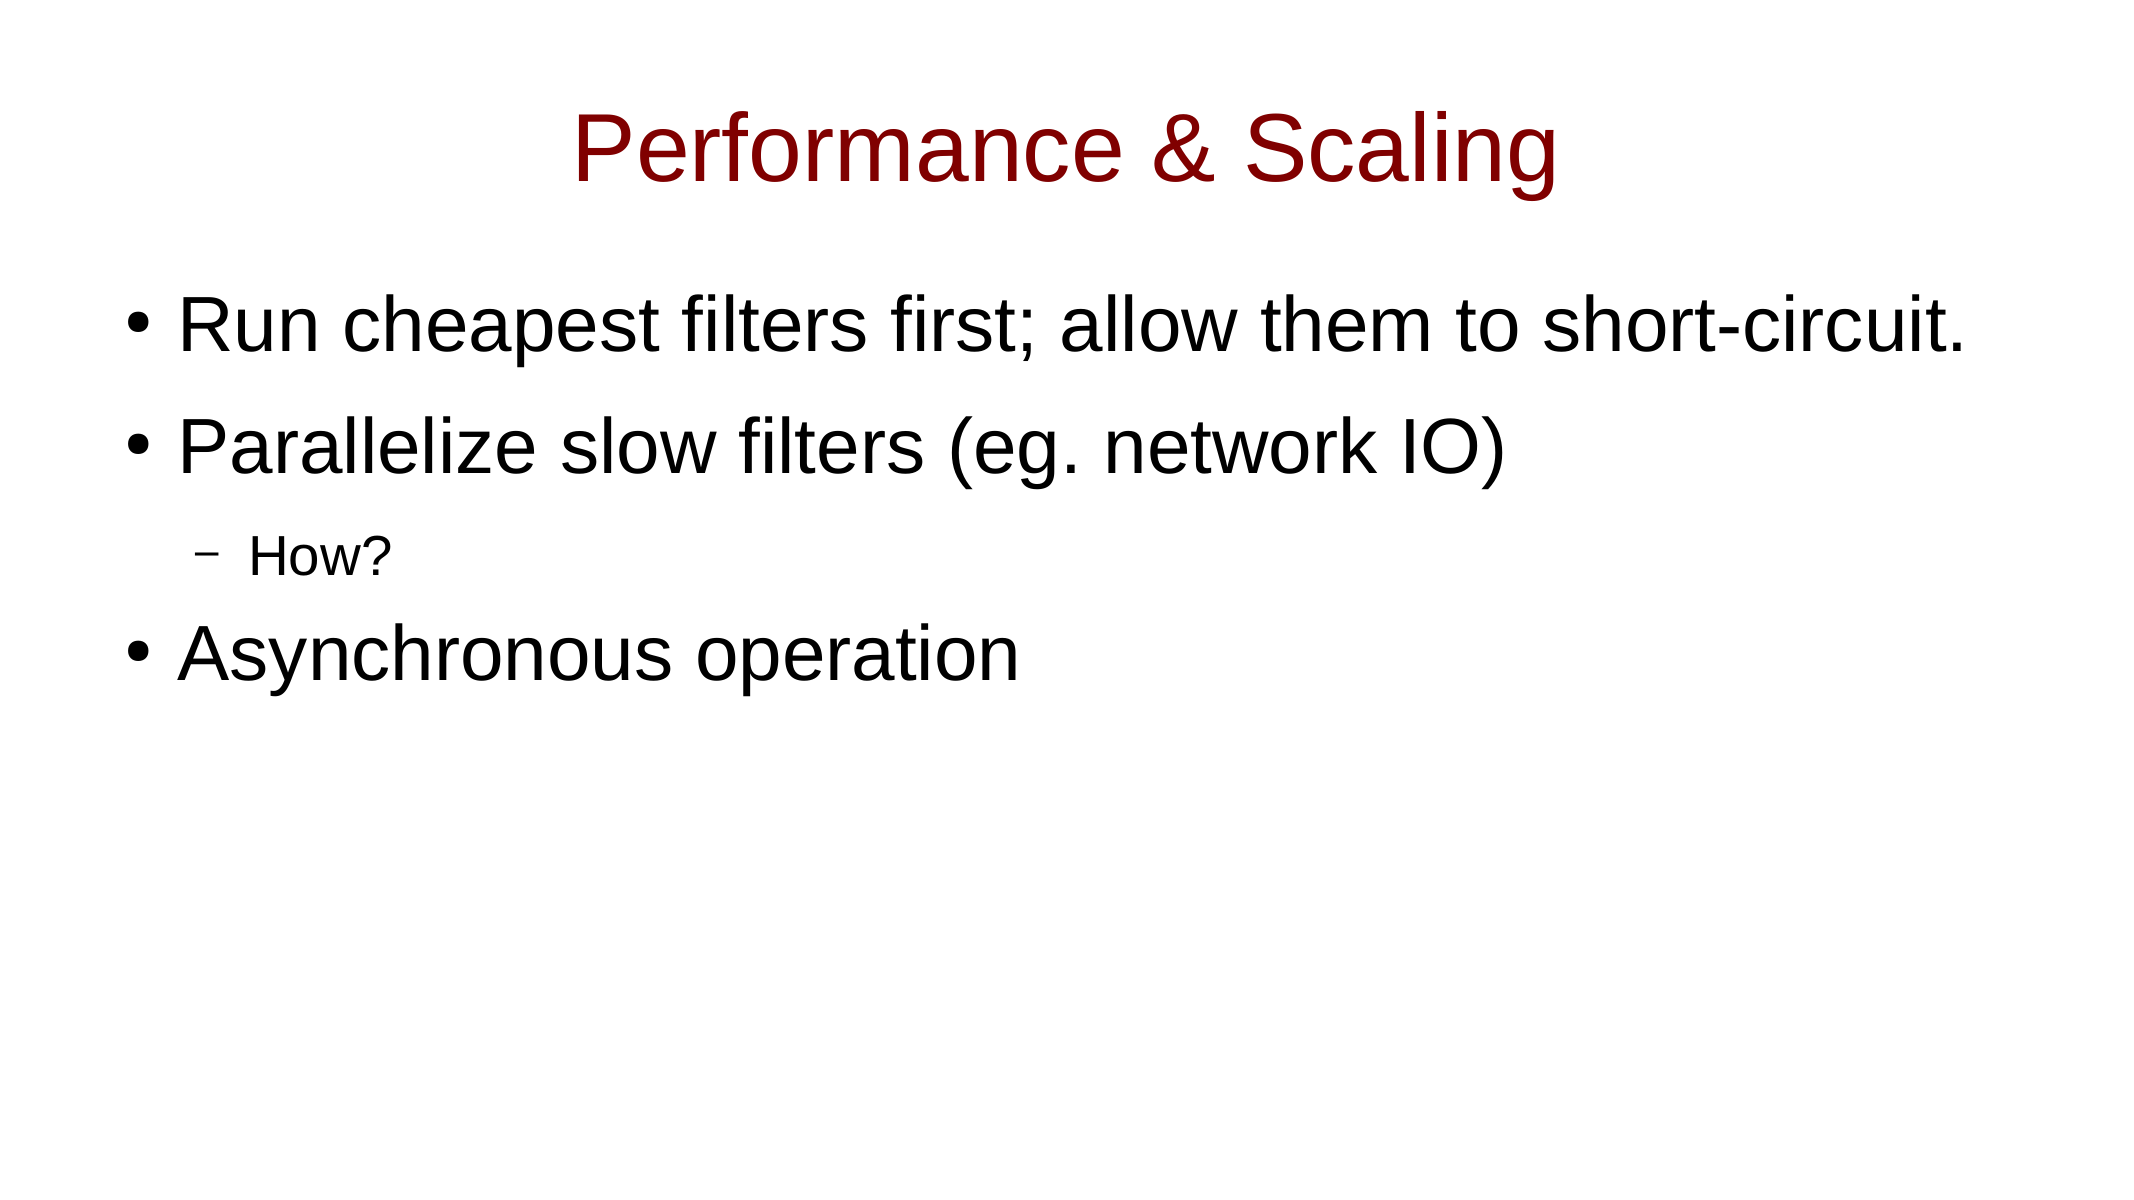

# Performance & Scaling
Run cheapest filters first; allow them to short-circuit.
Parallelize slow filters (eg. network IO)
How?
Asynchronous operation